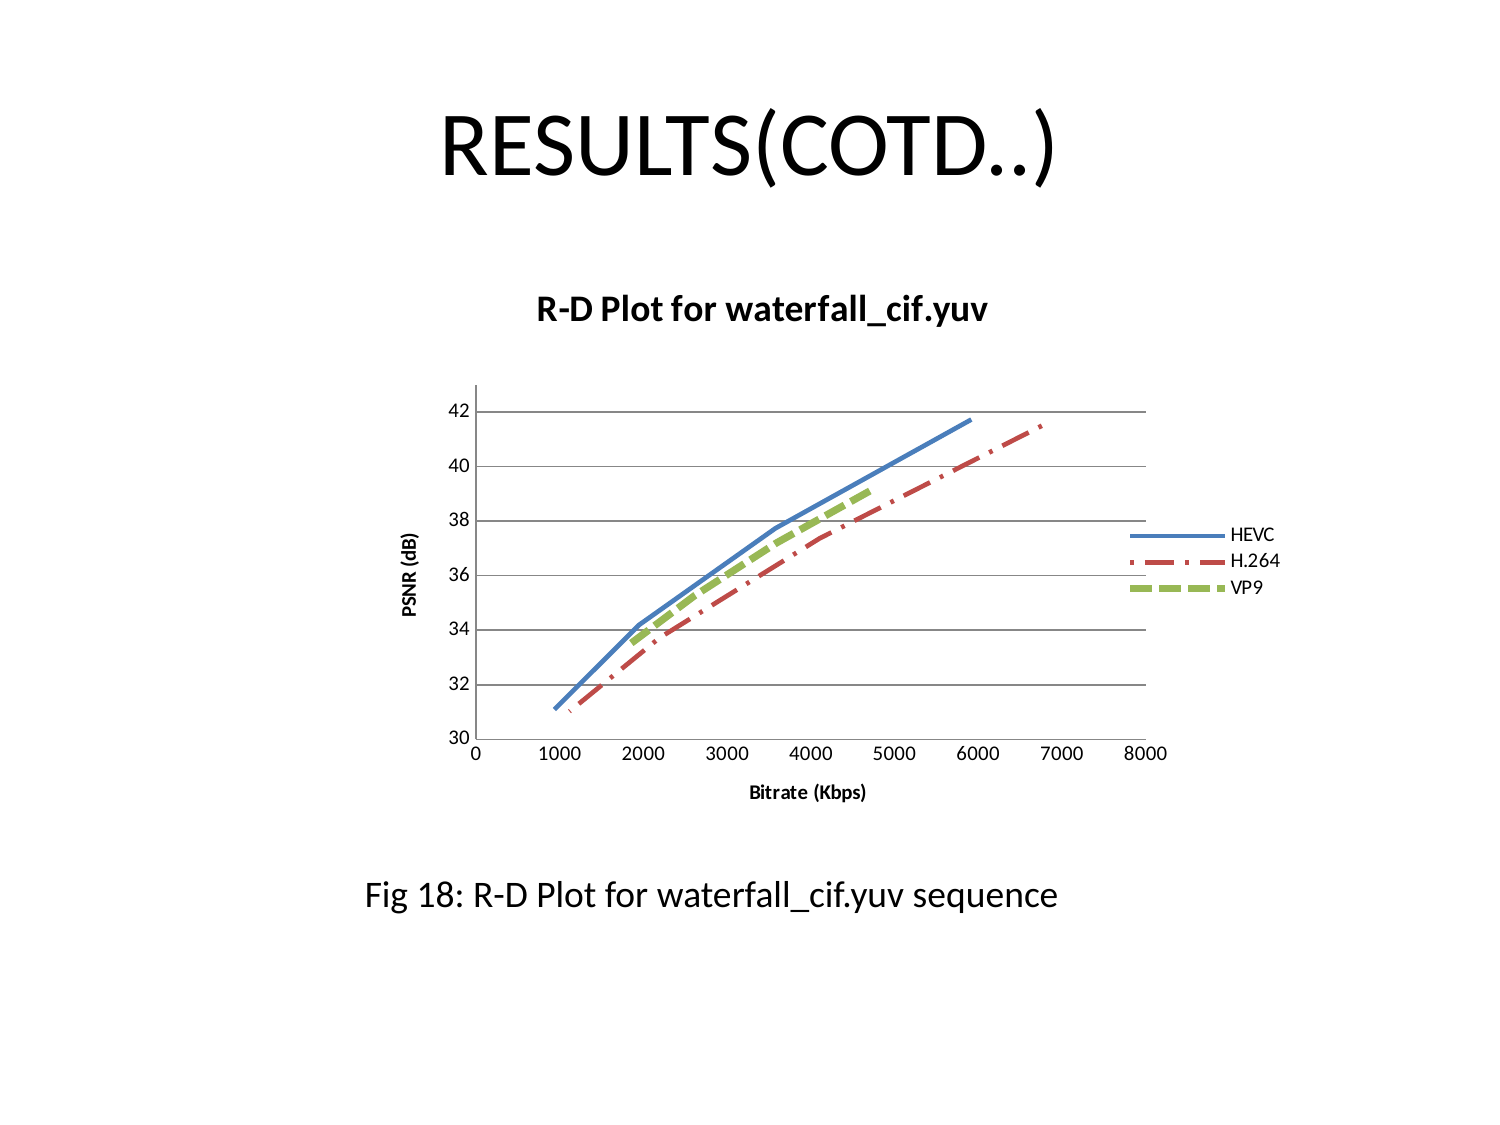

# Results(cotd..)
### Chart: R-D Plot for waterfall_cif.yuv
| Category | HEVC | H.264 | VP9 |
|---|---|---|---|Fig 18: R-D Plot for waterfall_cif.yuv sequence